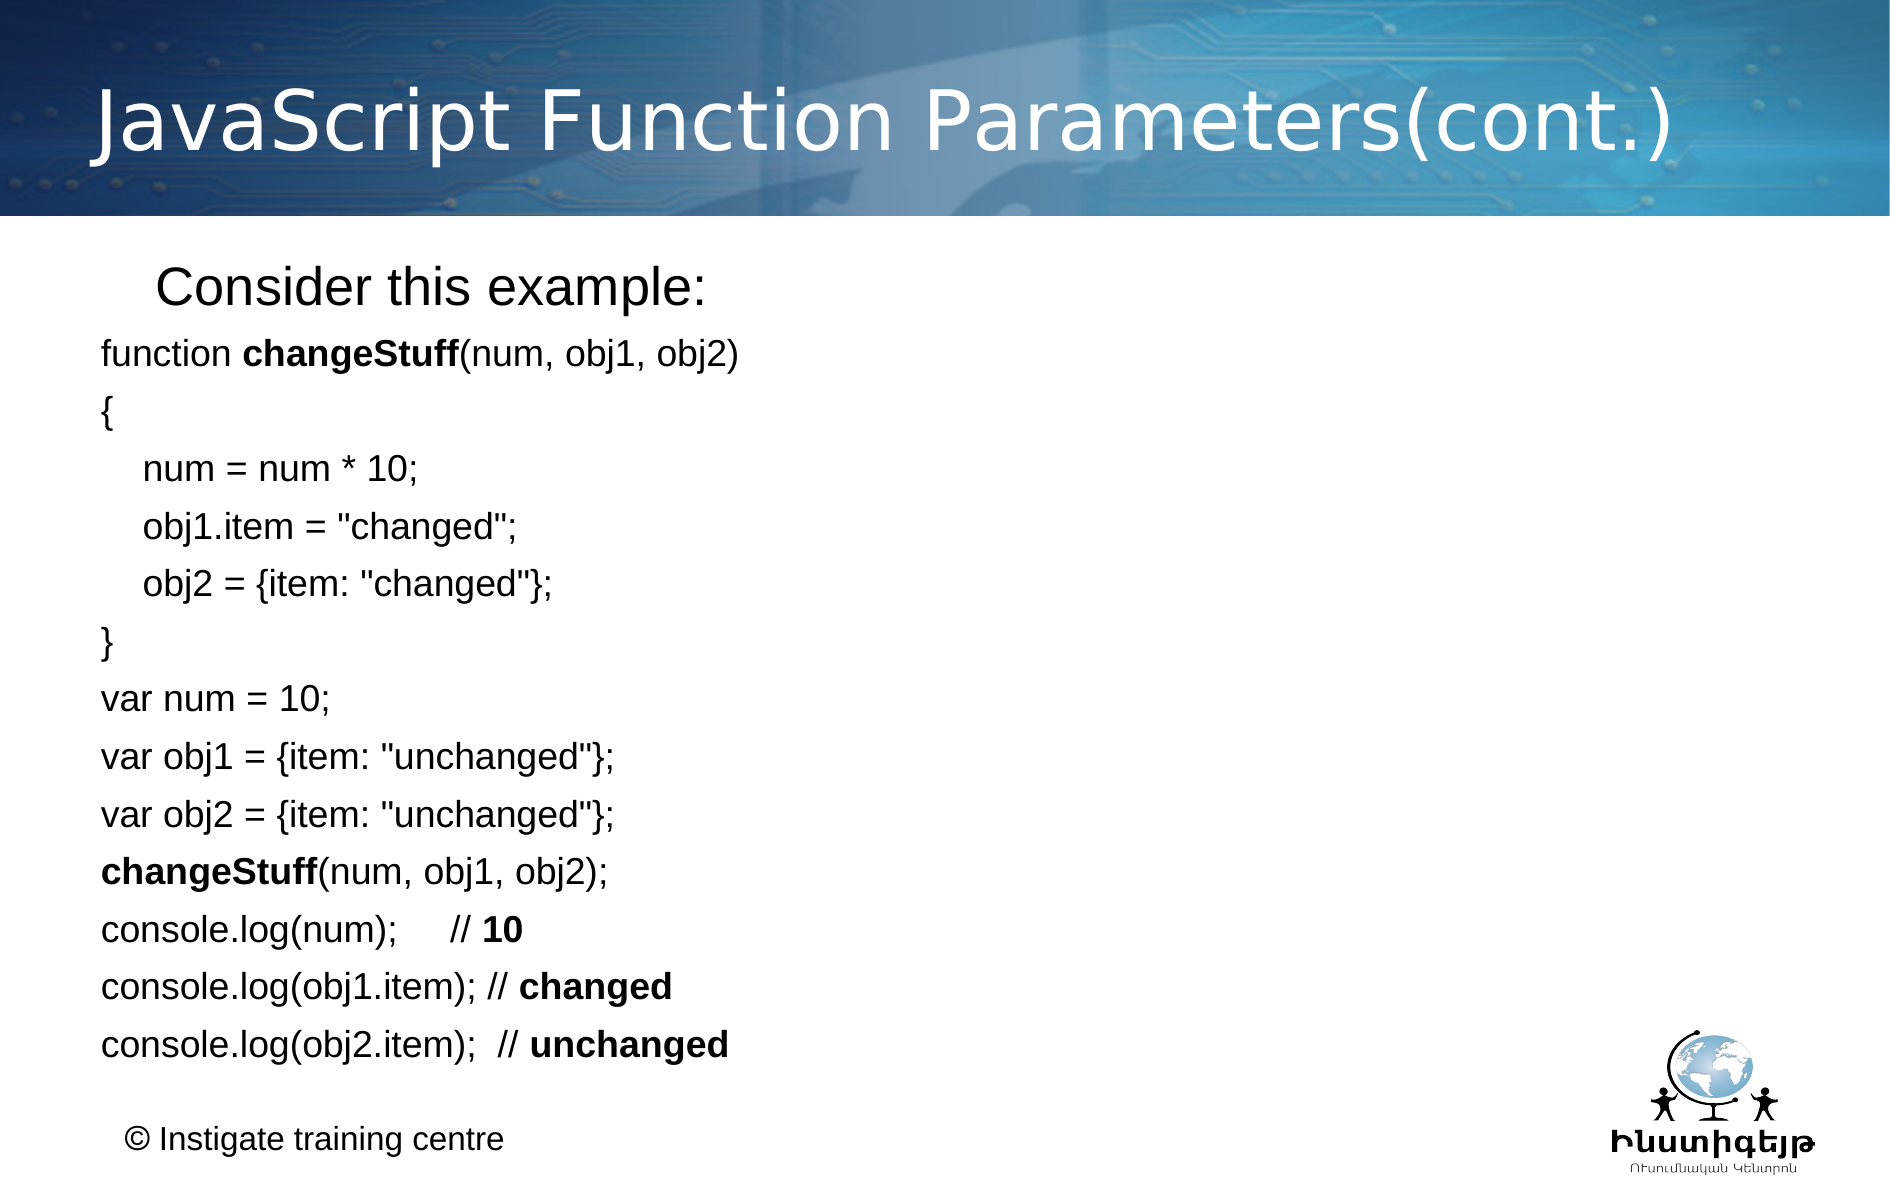

# JavaScript Function Parameters(cont.)
Consider this example:
function changeStuff(num, obj1, obj2)
{
 num = num * 10;
 obj1.item = "changed";
 obj2 = {item: "changed"};
}
var num = 10;
var obj1 = {item: "unchanged"};
var obj2 = {item: "unchanged"};
changeStuff(num, obj1, obj2);
console.log(num); // 10
console.log(obj1.item); // changed
console.log(obj2.item); // unchanged